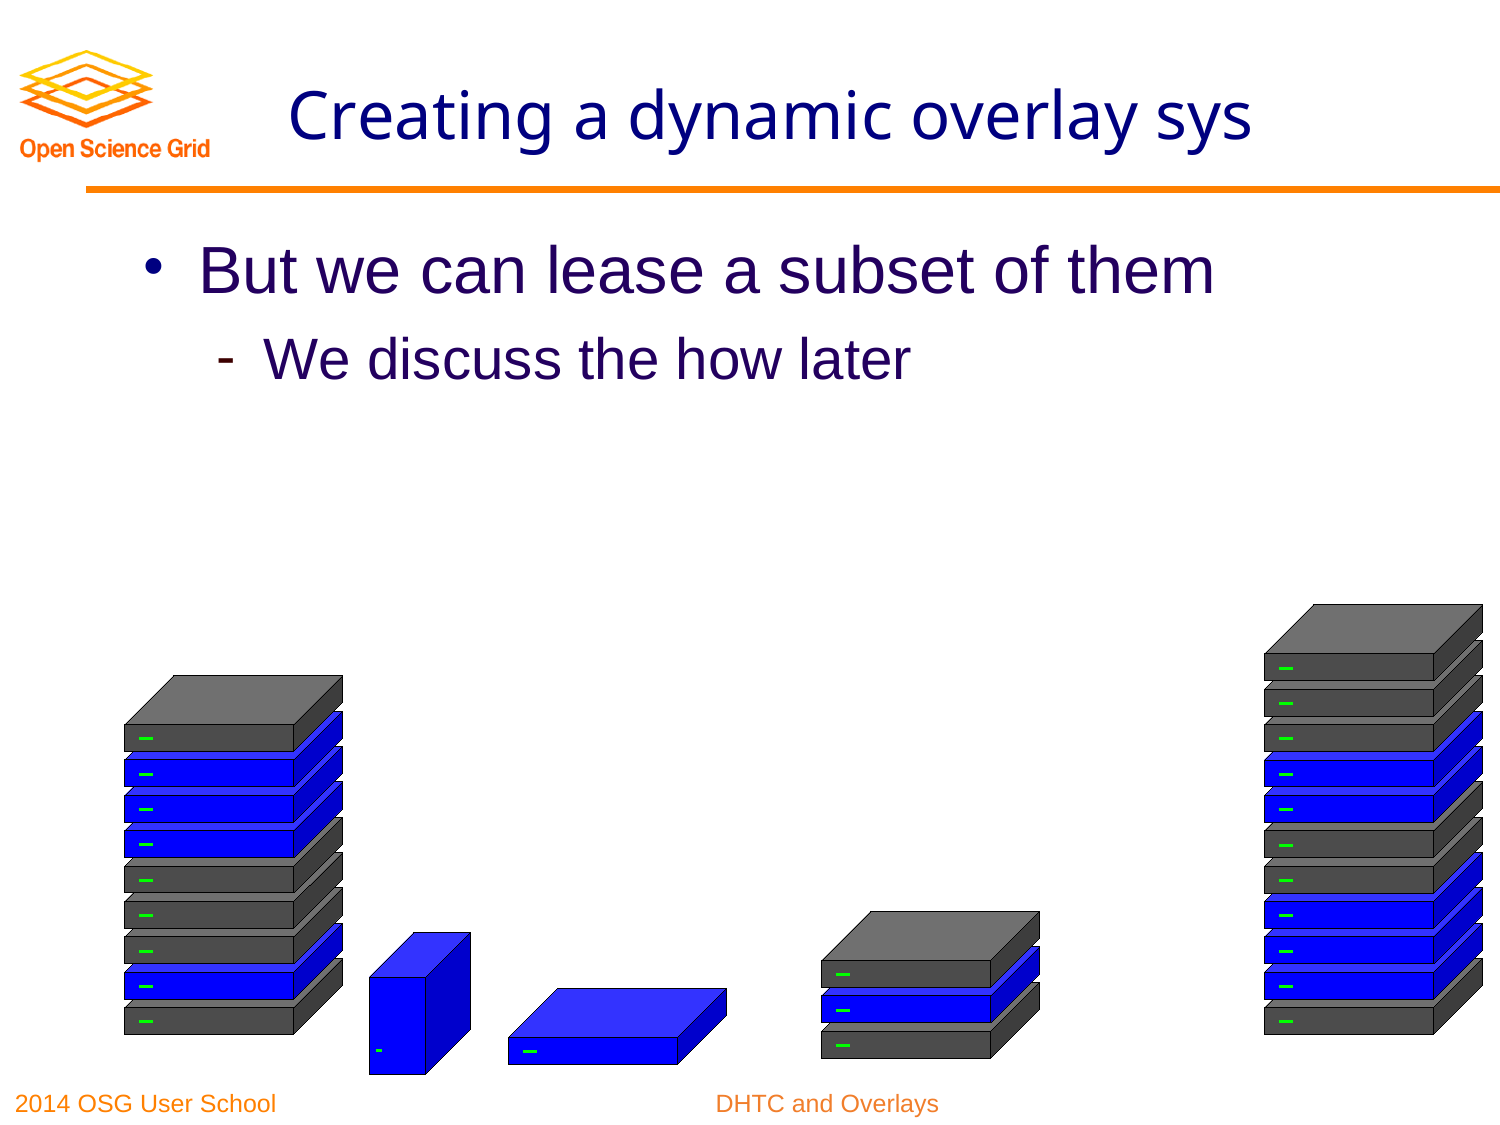

# Creating a dynamic overlay sys
But we can lease a subset of them
We discuss the how later